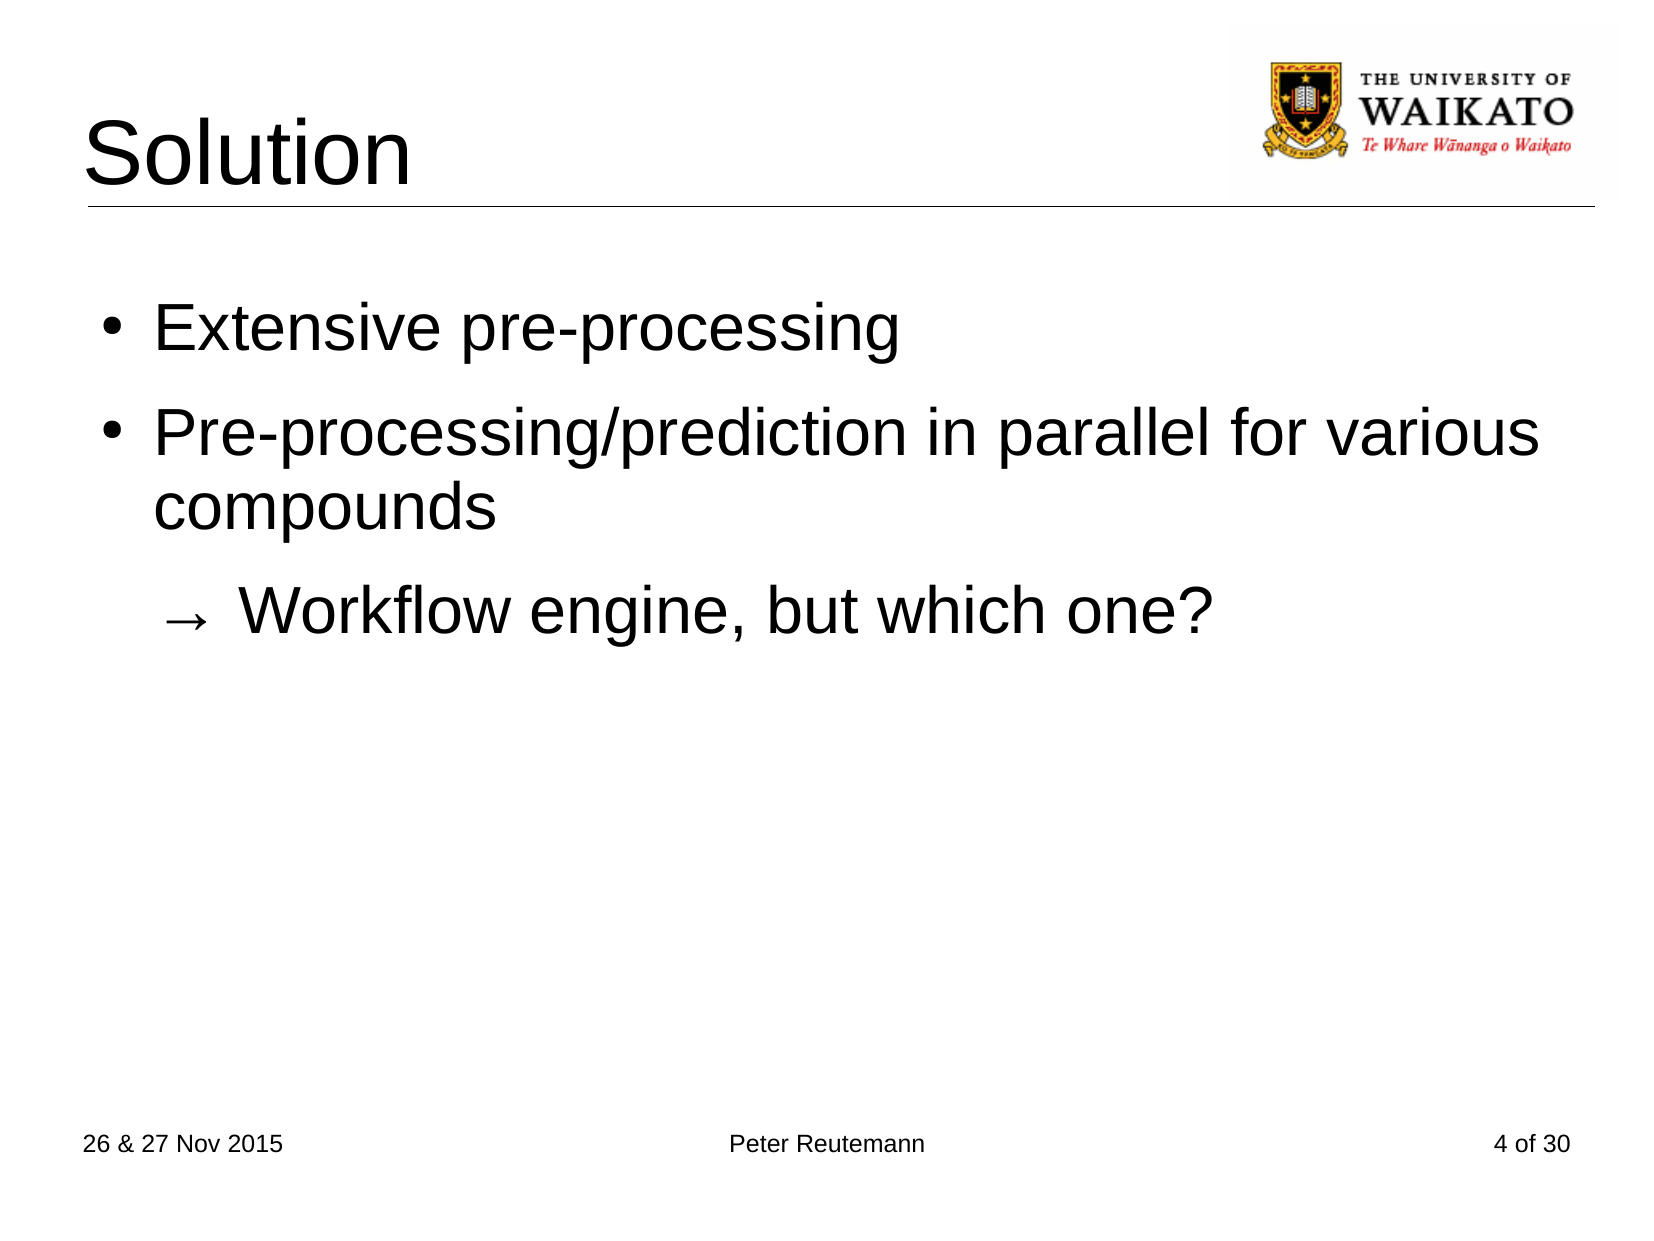

# Solution
Extensive pre-processing
Pre-processing/prediction in parallel for various compounds
→ Workflow engine, but which one?
26 & 27 Nov 2015
Peter Reutemann
4